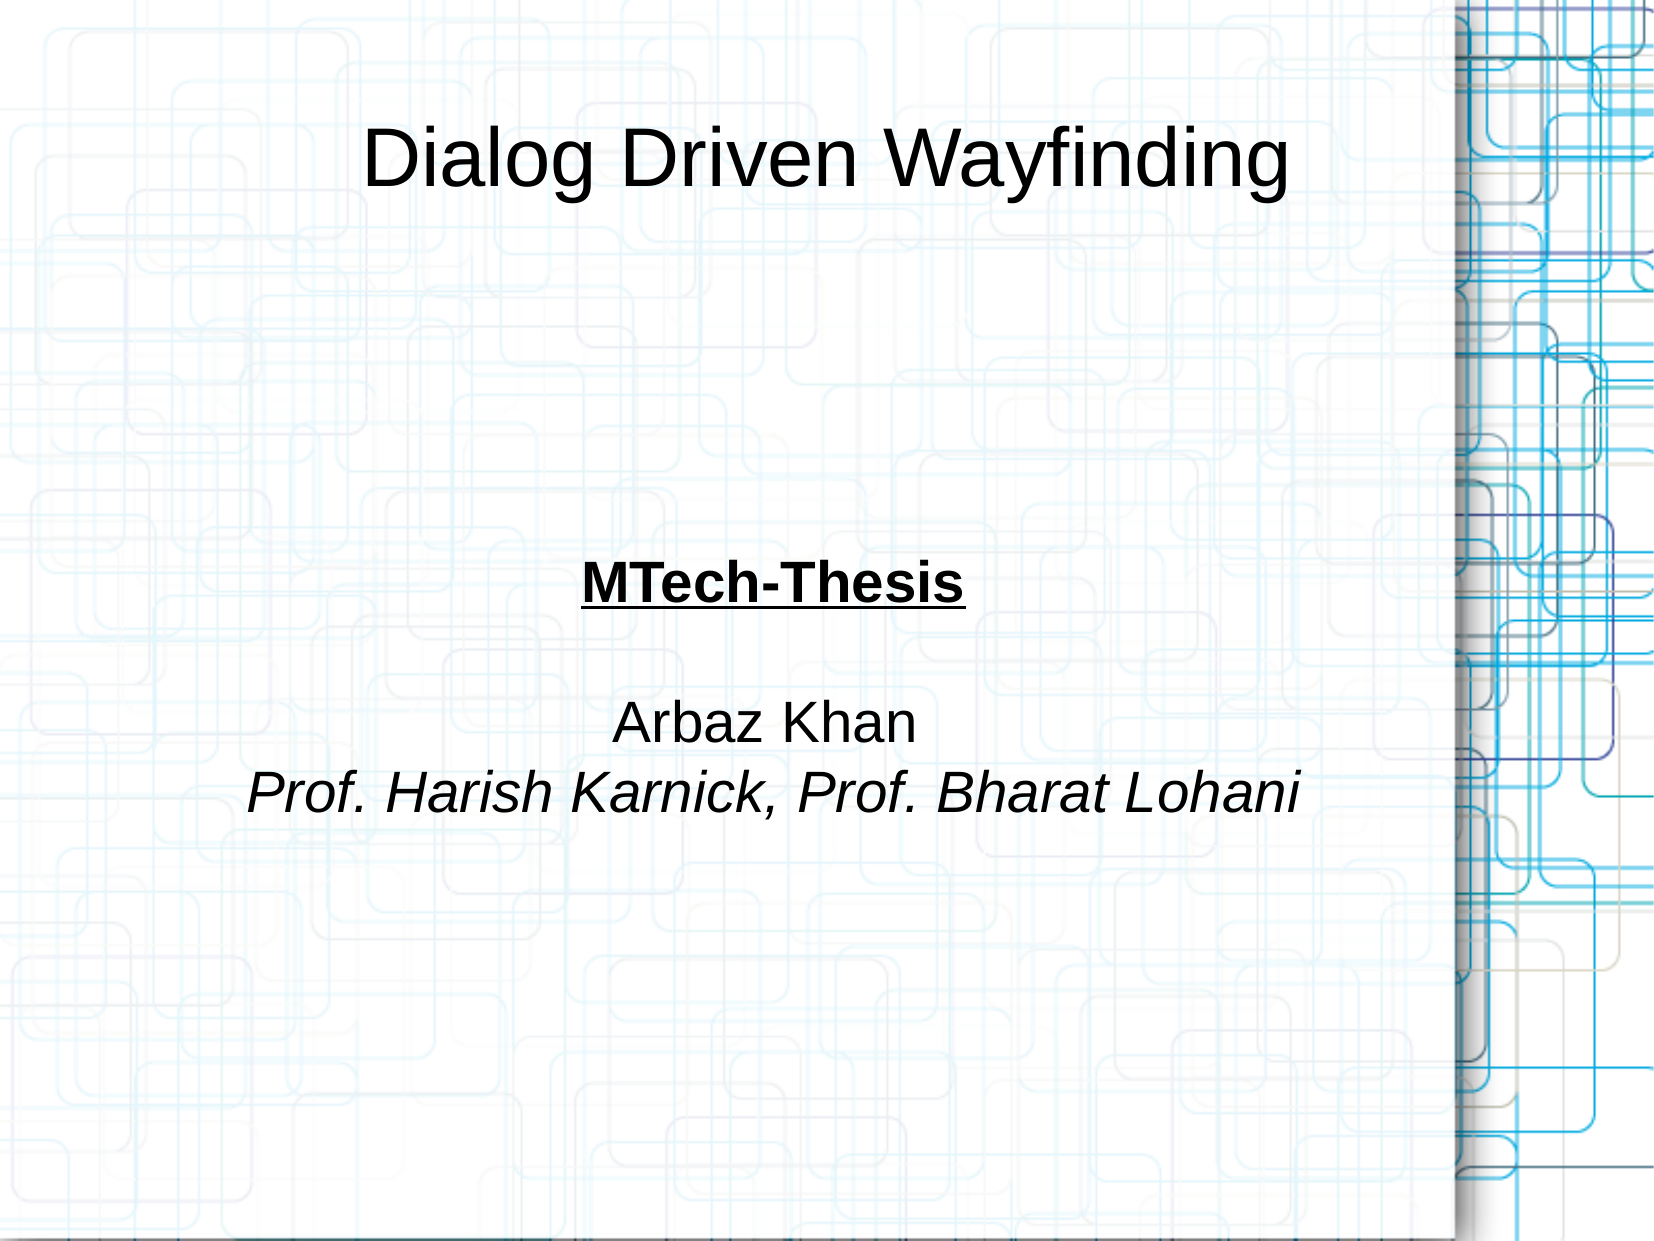

Dialog Driven Wayfinding
MTech-Thesis
Arbaz Khan
Prof. Harish Karnick, Prof. Bharat Lohani